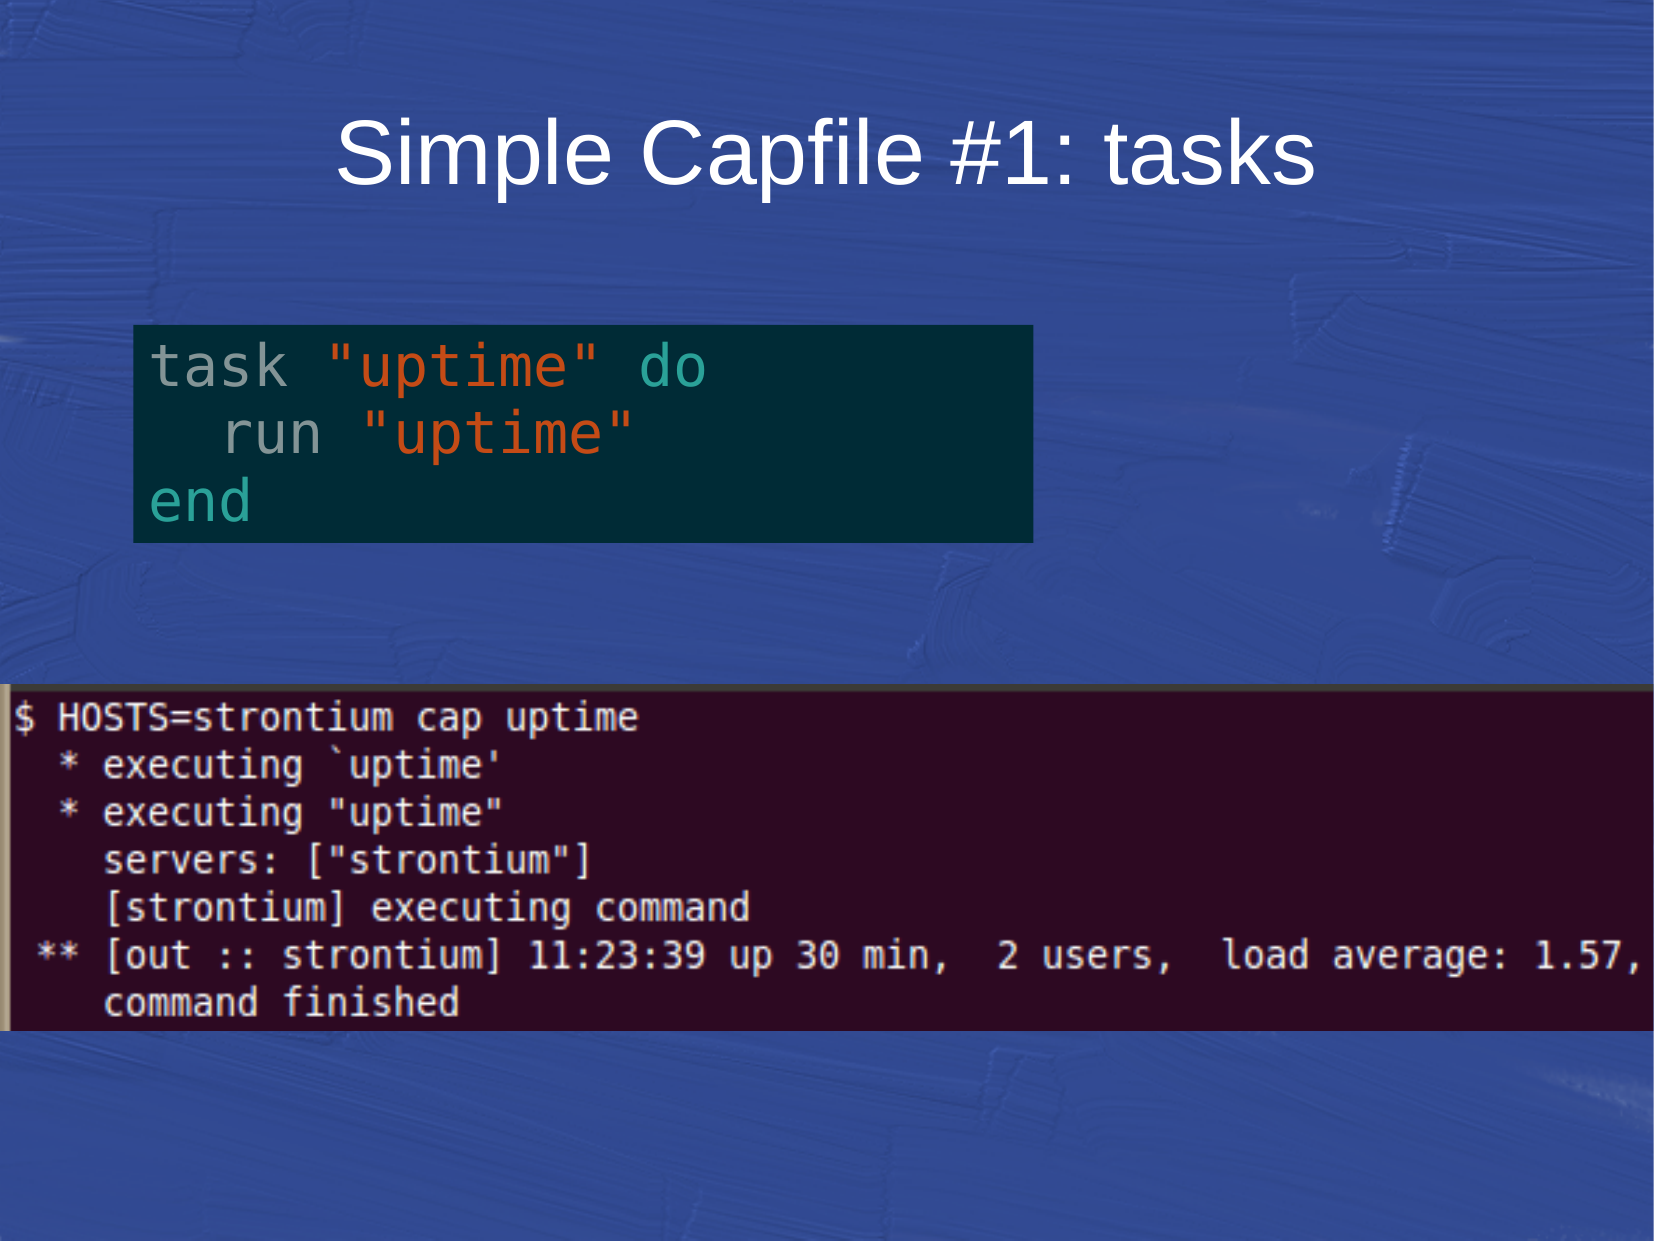

# Simple Capfile #1: tasks
task "uptime" do
 run "uptime"
end